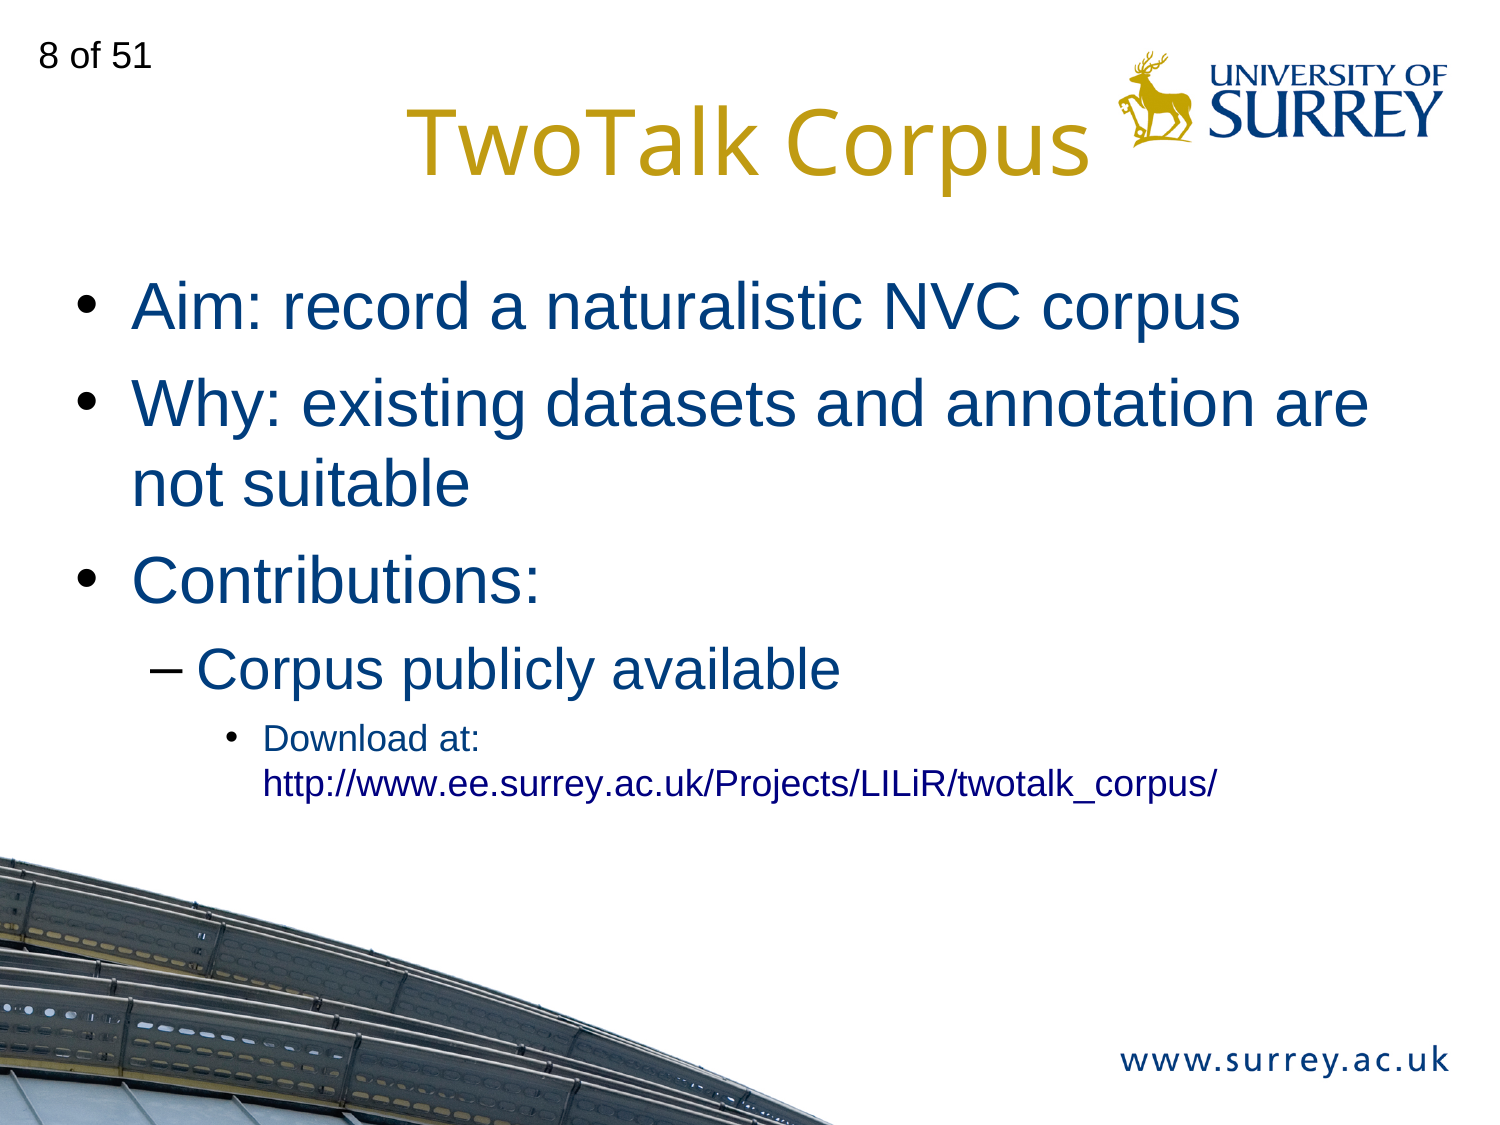

# TwoTalk Corpus
Aim: record a naturalistic NVC corpus
Why: existing datasets and annotation are not suitable
Contributions:
Corpus publicly available
Download at: http://www.ee.surrey.ac.uk/Projects/LILiR/twotalk_corpus/